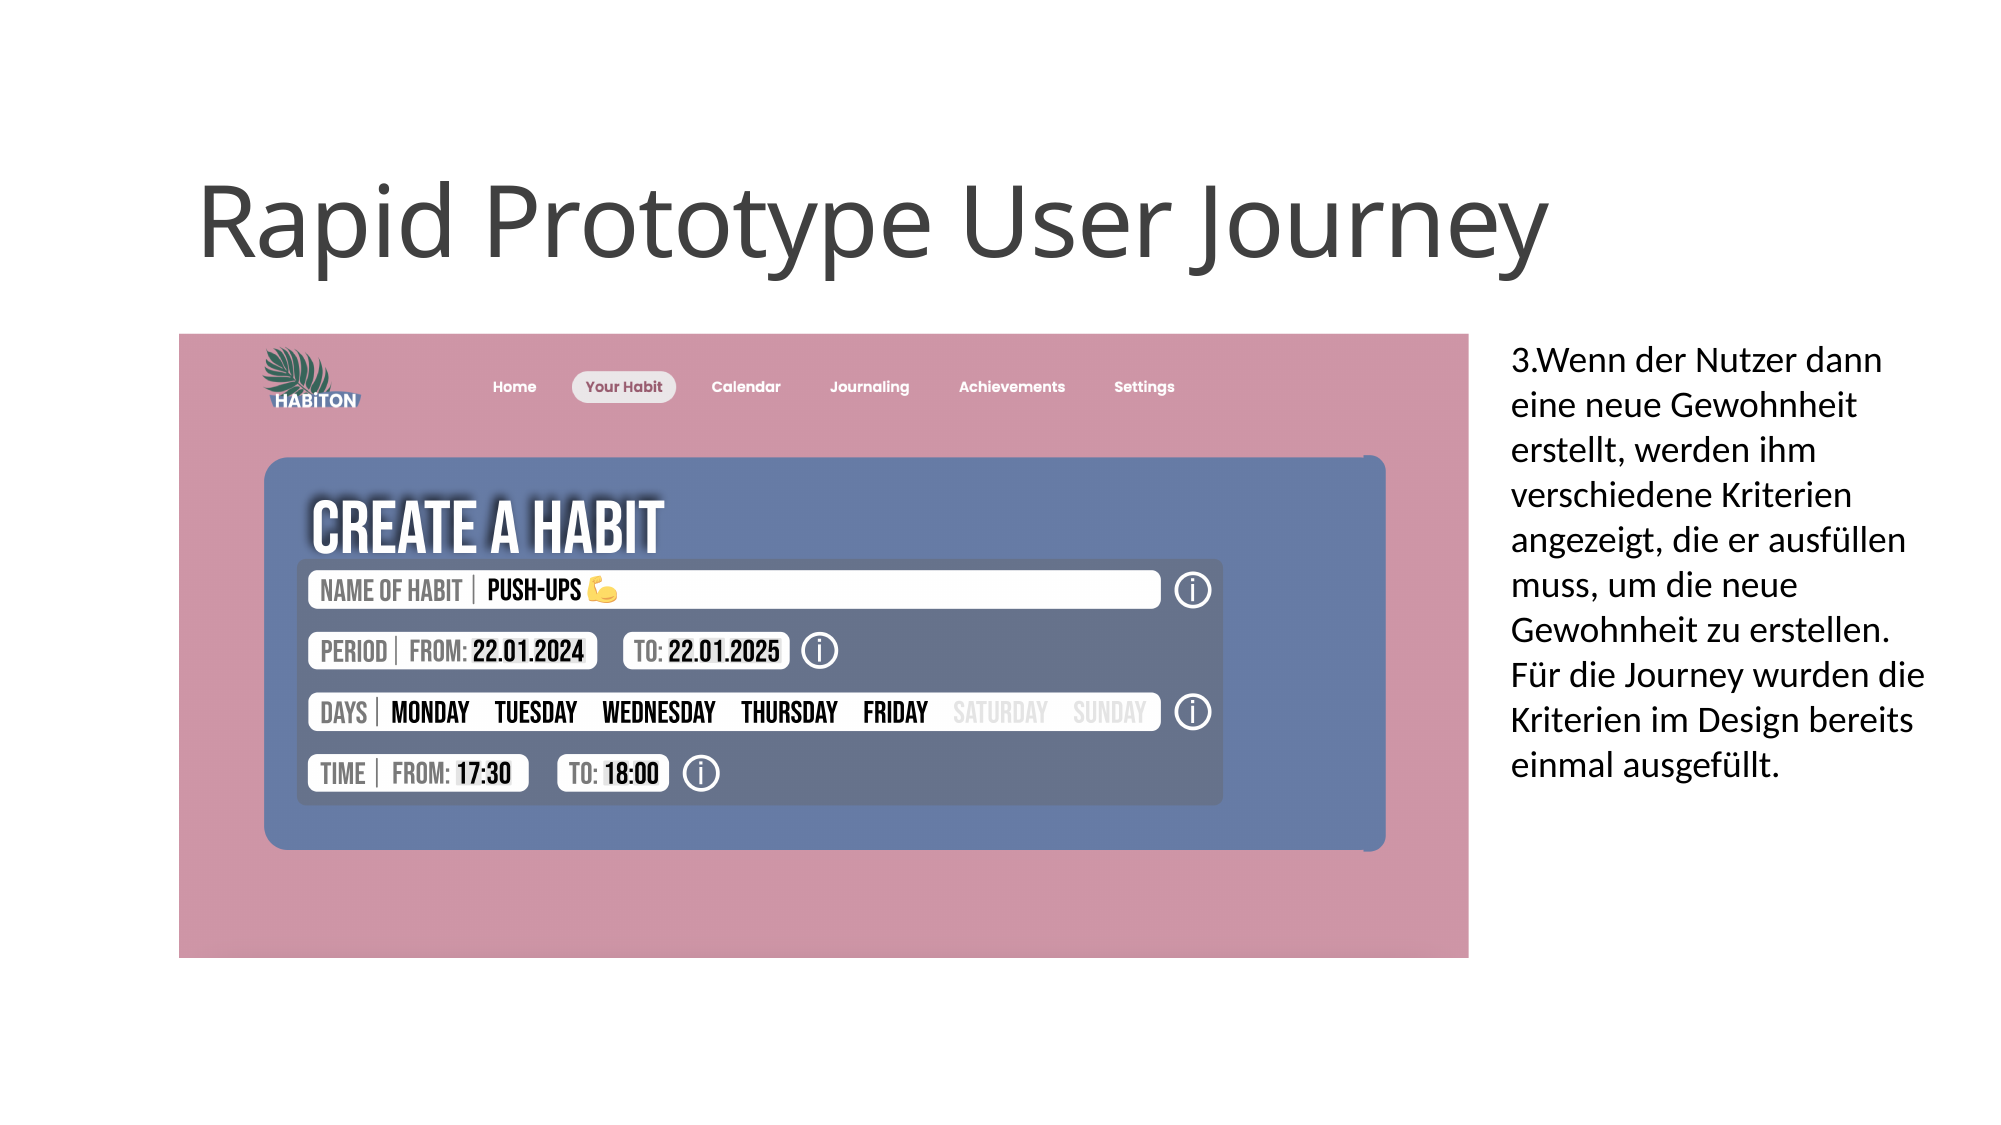

# Rapid Prototype User Journey
3.Wenn der Nutzer dann eine neue Gewohnheit erstellt, werden ihm verschiedene Kriterien angezeigt, die er ausfüllen muss, um die neue Gewohnheit zu erstellen. Für die Journey wurden die Kriterien im Design bereits einmal ausgefüllt.